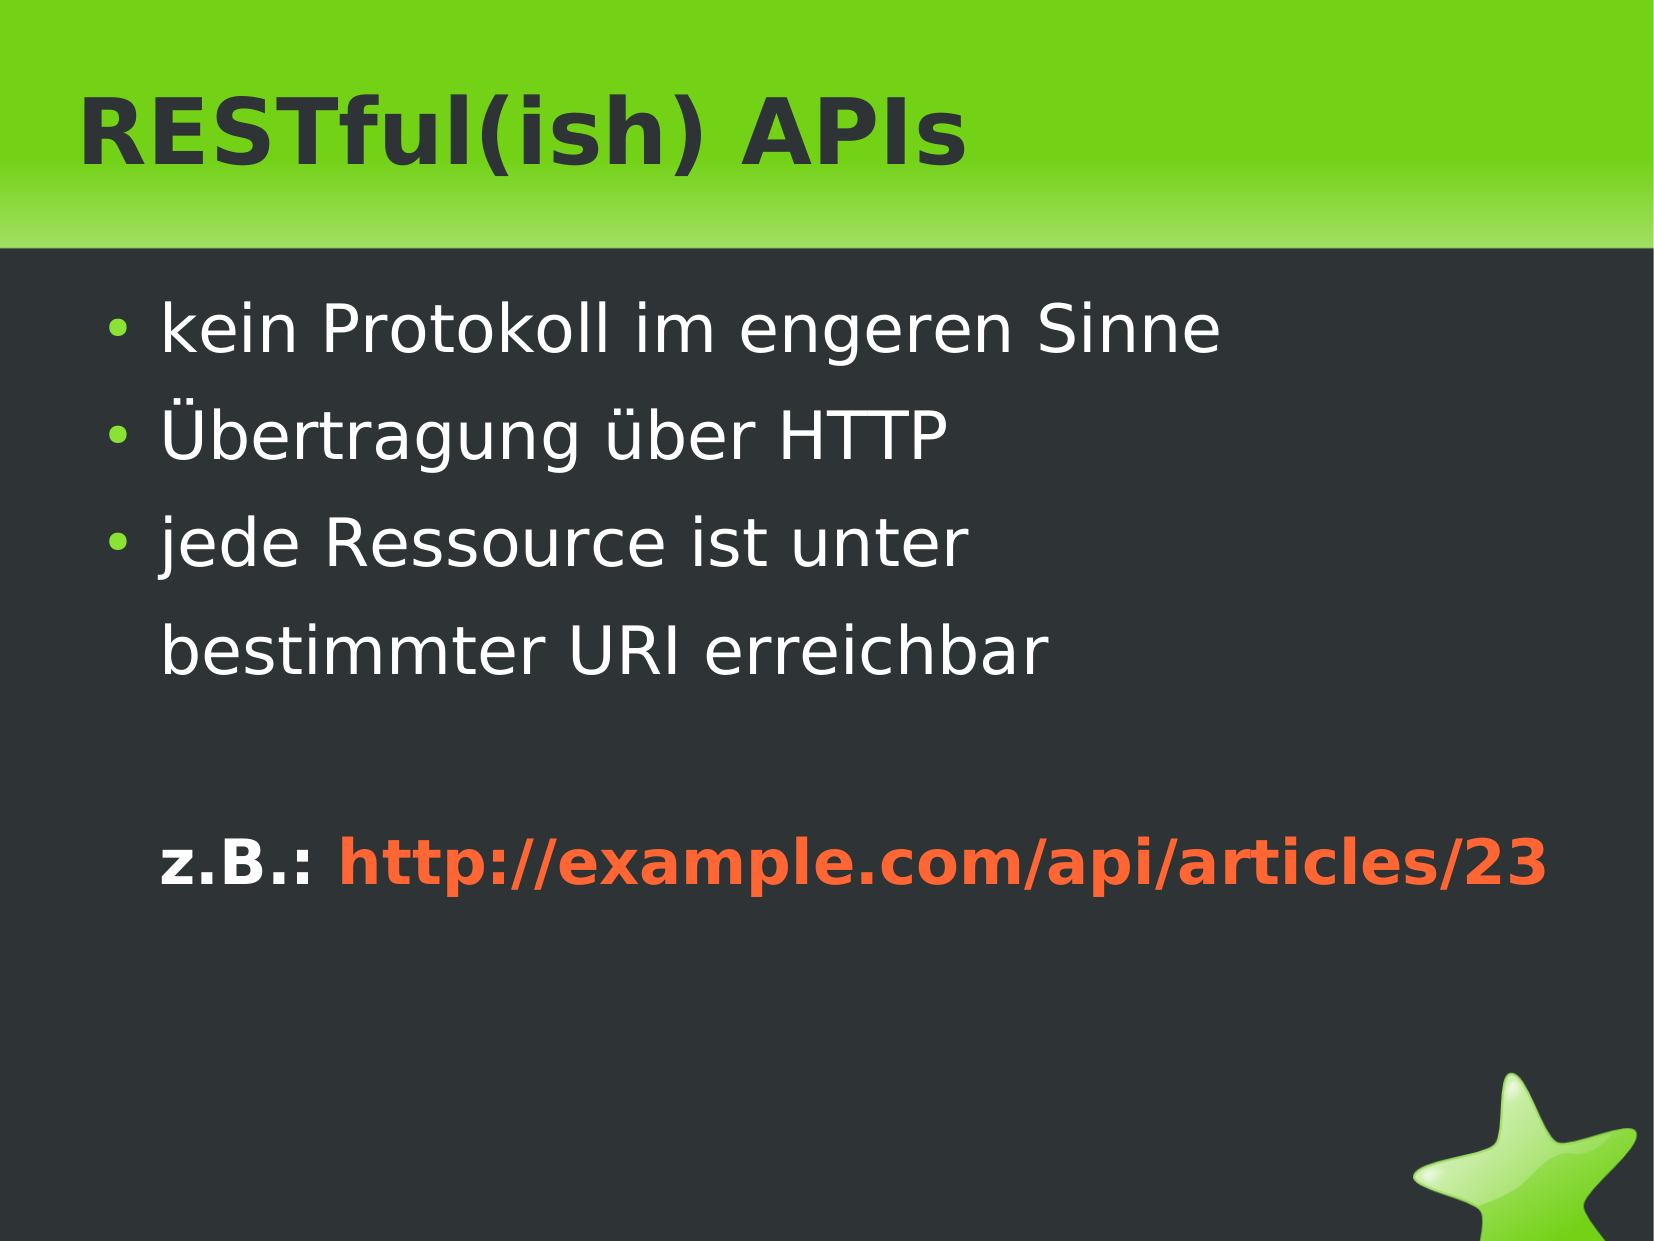

# RESTful(ish) APIs
kein Protokoll im engeren Sinne
Übertragung über HTTP
jede Ressource ist unter
bestimmter URI erreichbar
z.B.: http://example.com/api/articles/23